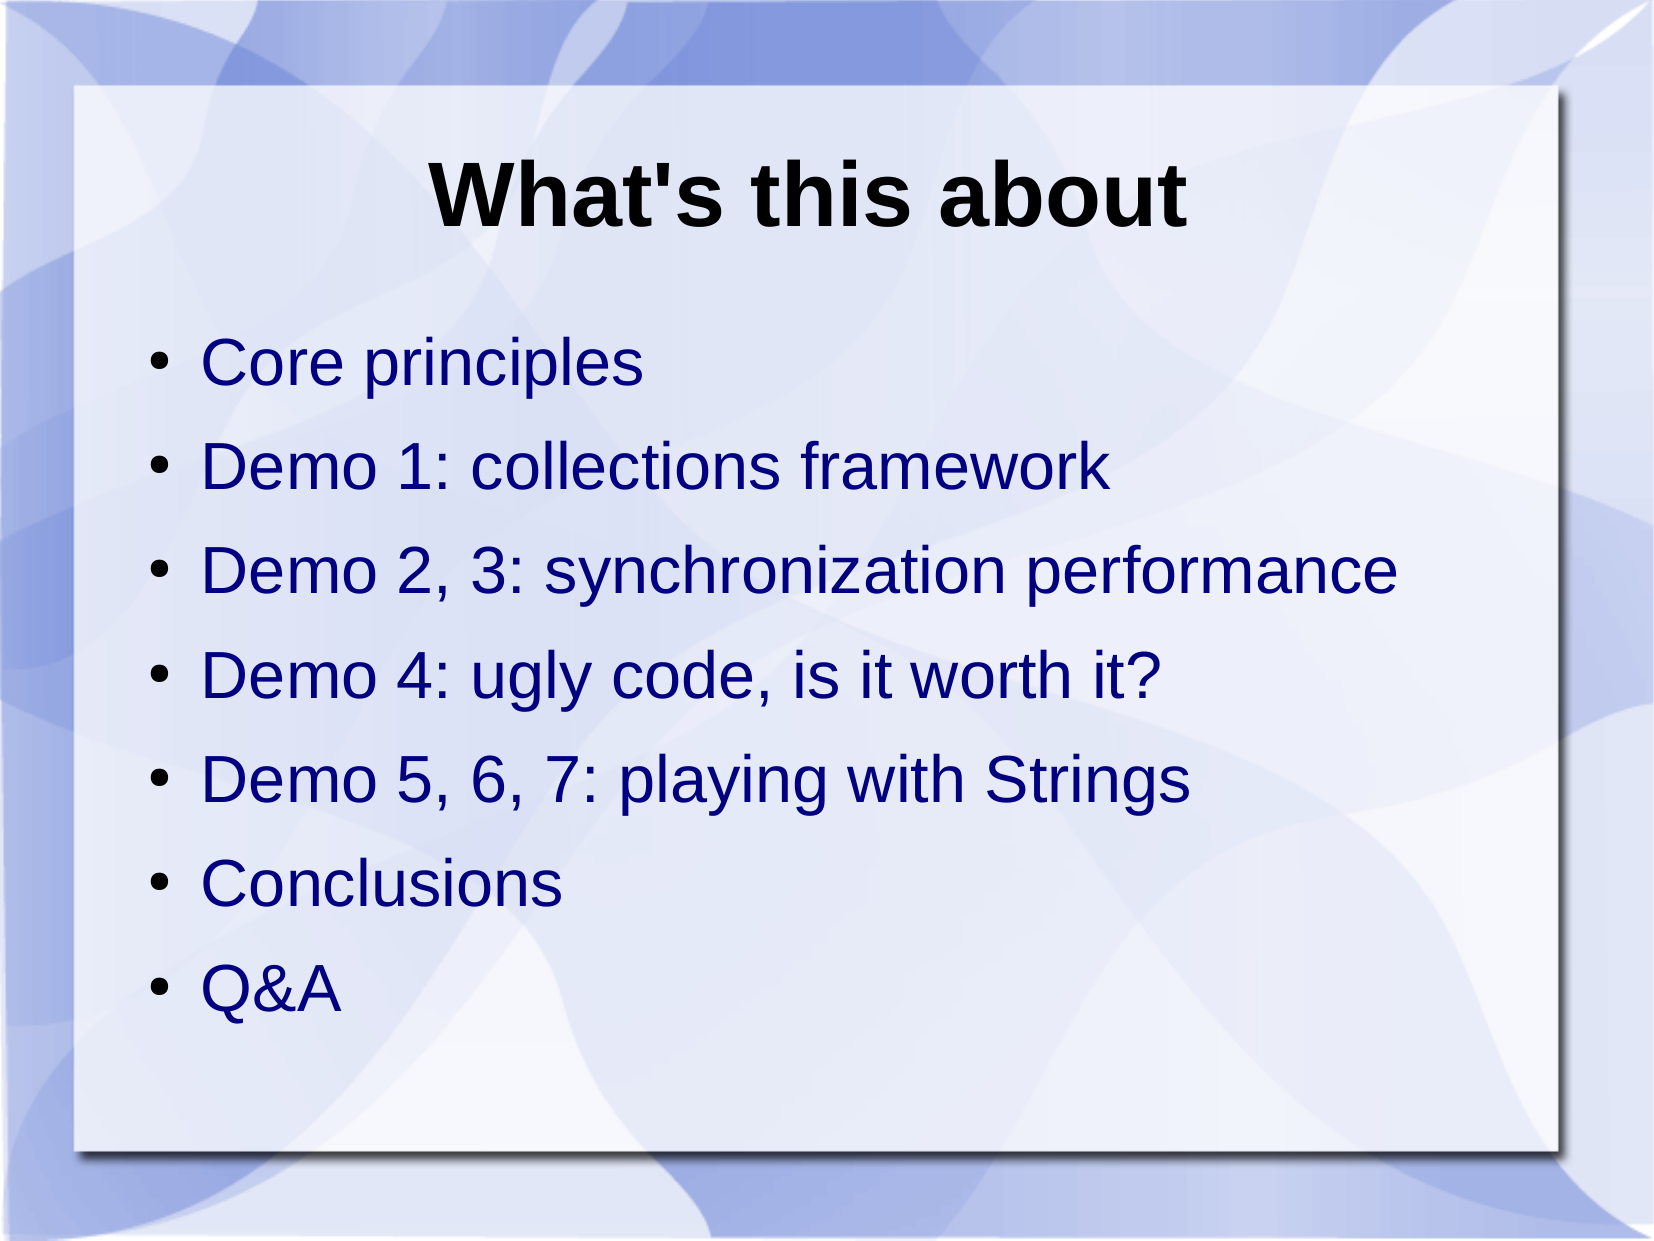

# What's this about
Core principles
Demo 1: collections framework
Demo 2, 3: synchronization performance
Demo 4: ugly code, is it worth it?
Demo 5, 6, 7: playing with Strings
Conclusions
Q&A